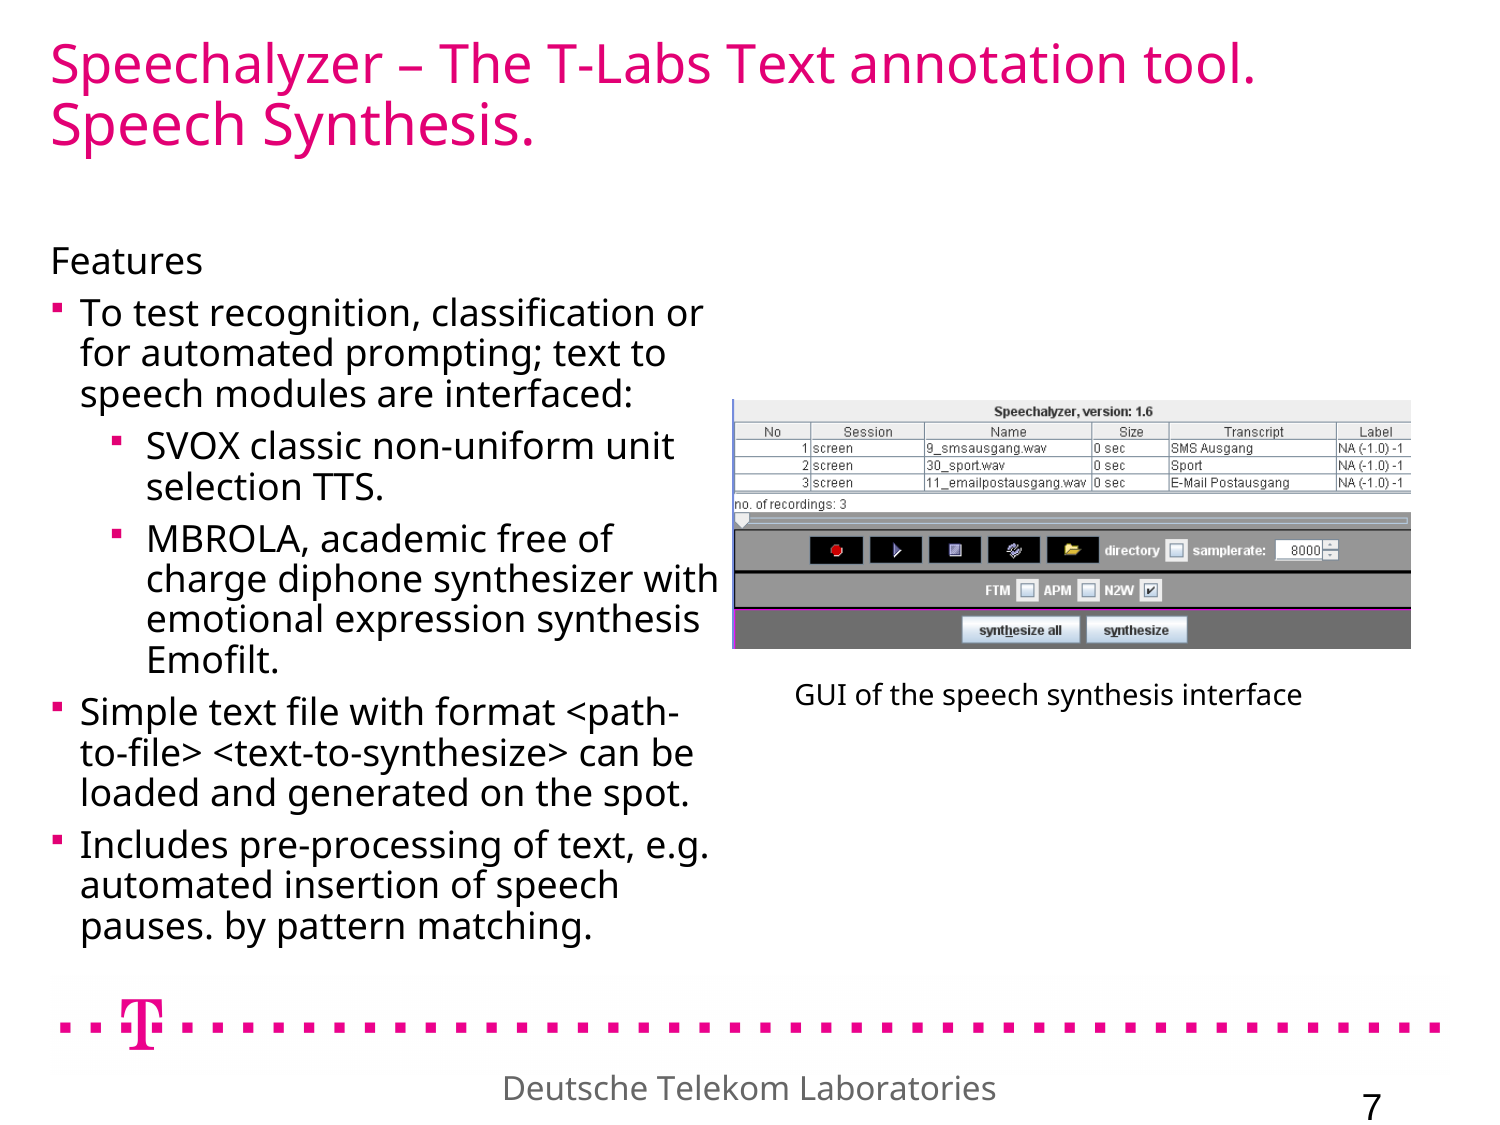

# Speechalyzer – The T-Labs Text annotation tool. Speech Synthesis.
Features
To test recognition, classification or for automated prompting; text to speech modules are interfaced:
SVOX classic non-uniform unit selection TTS.
MBROLA, academic free of charge diphone synthesizer with emotional expression synthesis Emofilt.
Simple text file with format <path-to-file> <text-to-synthesize> can be loaded and generated on the spot.
Includes pre-processing of text, e.g. automated insertion of speech pauses. by pattern matching.
GUI of the speech synthesis interface
7